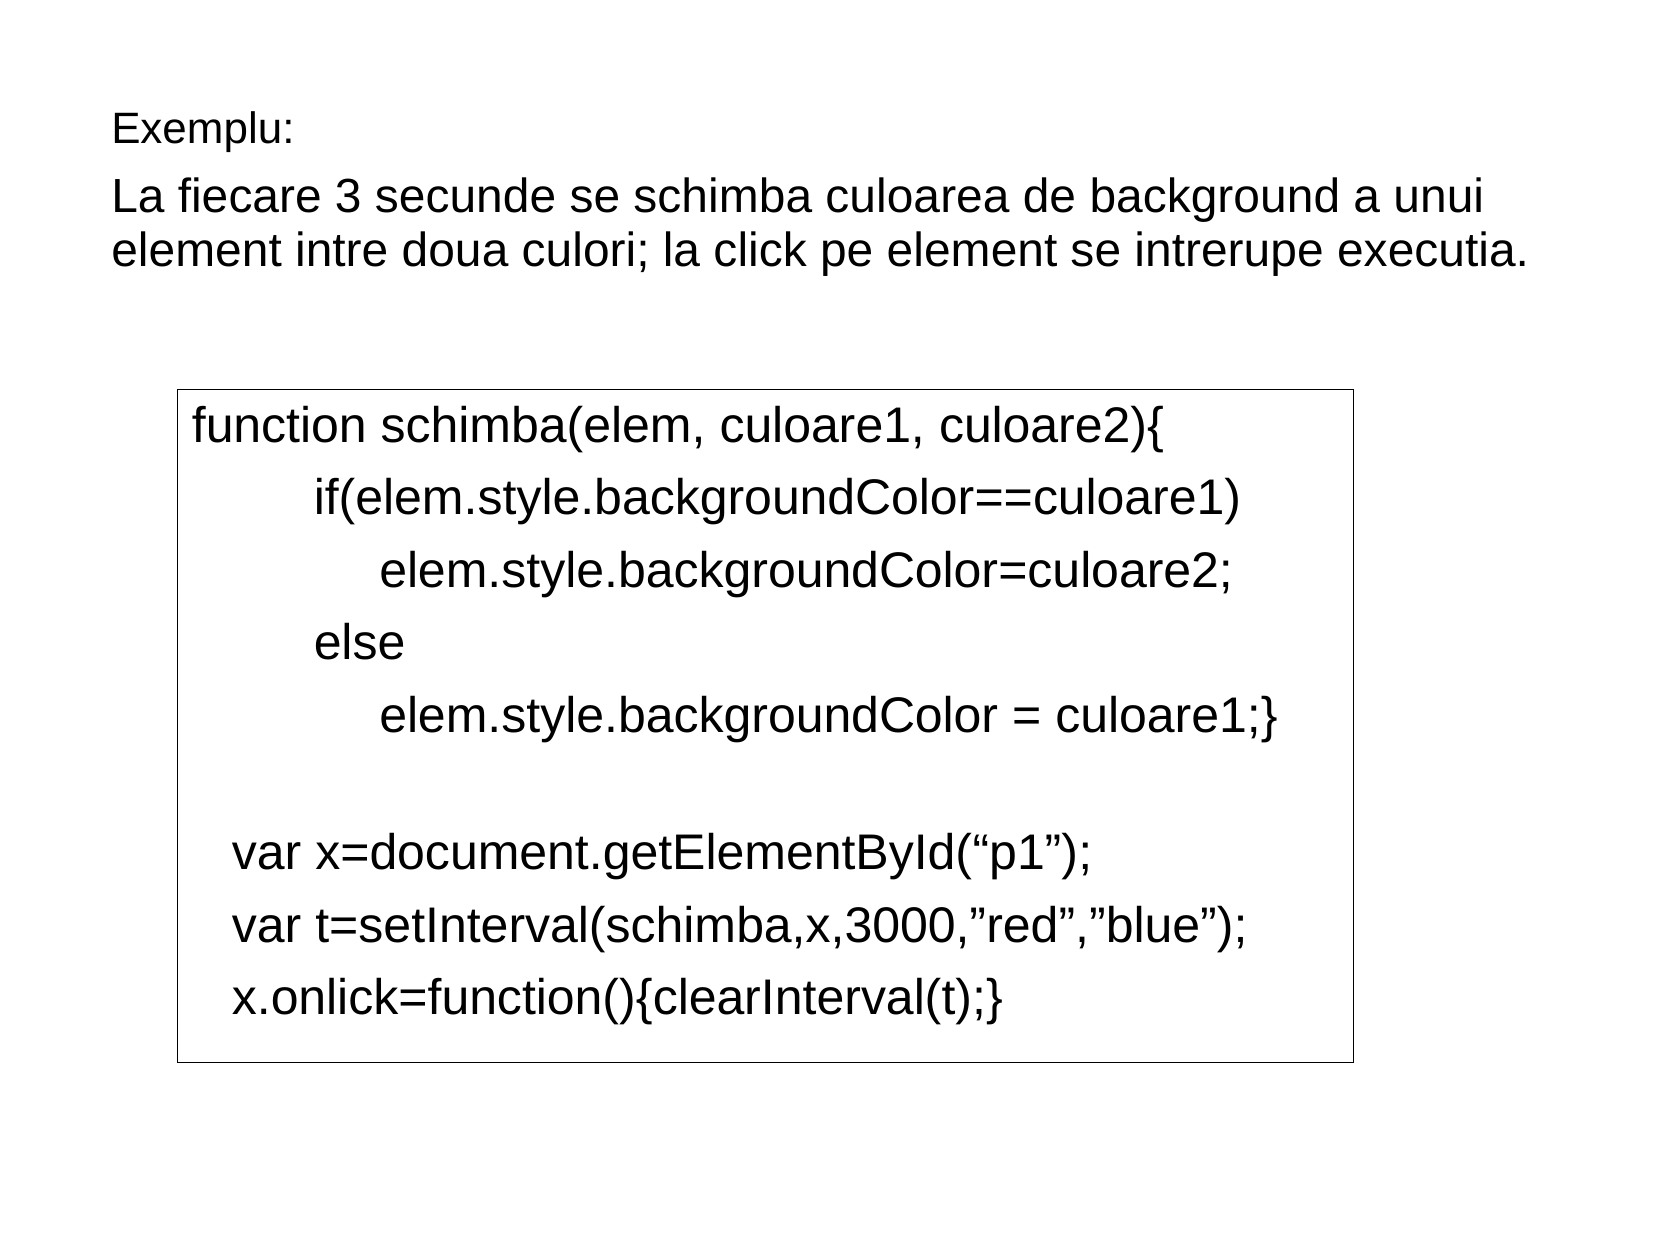

Exemplu:
La fiecare 3 secunde se schimba culoarea de background a unui element intre doua culori; la click pe element se intrerupe executia.
function schimba(elem, culoare1, culoare2){
if(elem.style.backgroundColor==culoare1)
elem.style.backgroundColor=culoare2;
else
elem.style.backgroundColor = culoare1;}
var x=document.getElementById(“p1”);
var t=setInterval(schimba,x,3000,”red”,”blue”);
x.onlick=function(){clearInterval(t);}